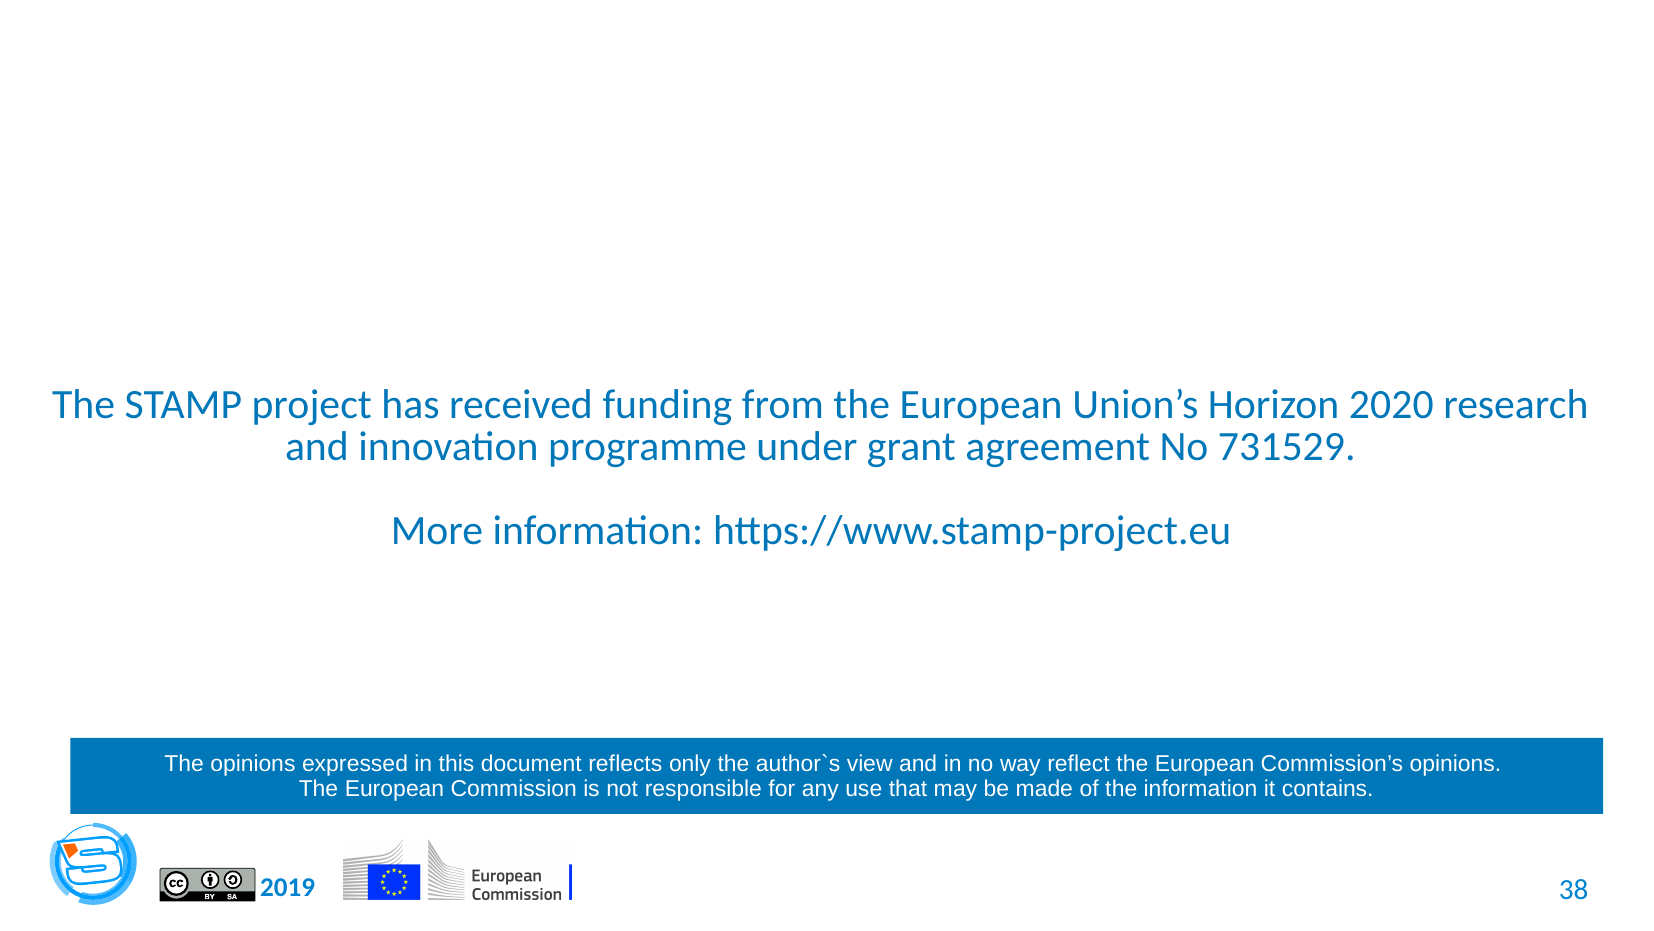

The STAMP project has received funding from the European Union’s Horizon 2020 research and innovation programme under grant agreement No 731529.
More information: https://www.stamp-project.eu
The opinions expressed in this document reflects only the author`s view and in no way reflect the European Commission’s opinions.
The European Commission is not responsible for any use that may be made of the information it contains.
38